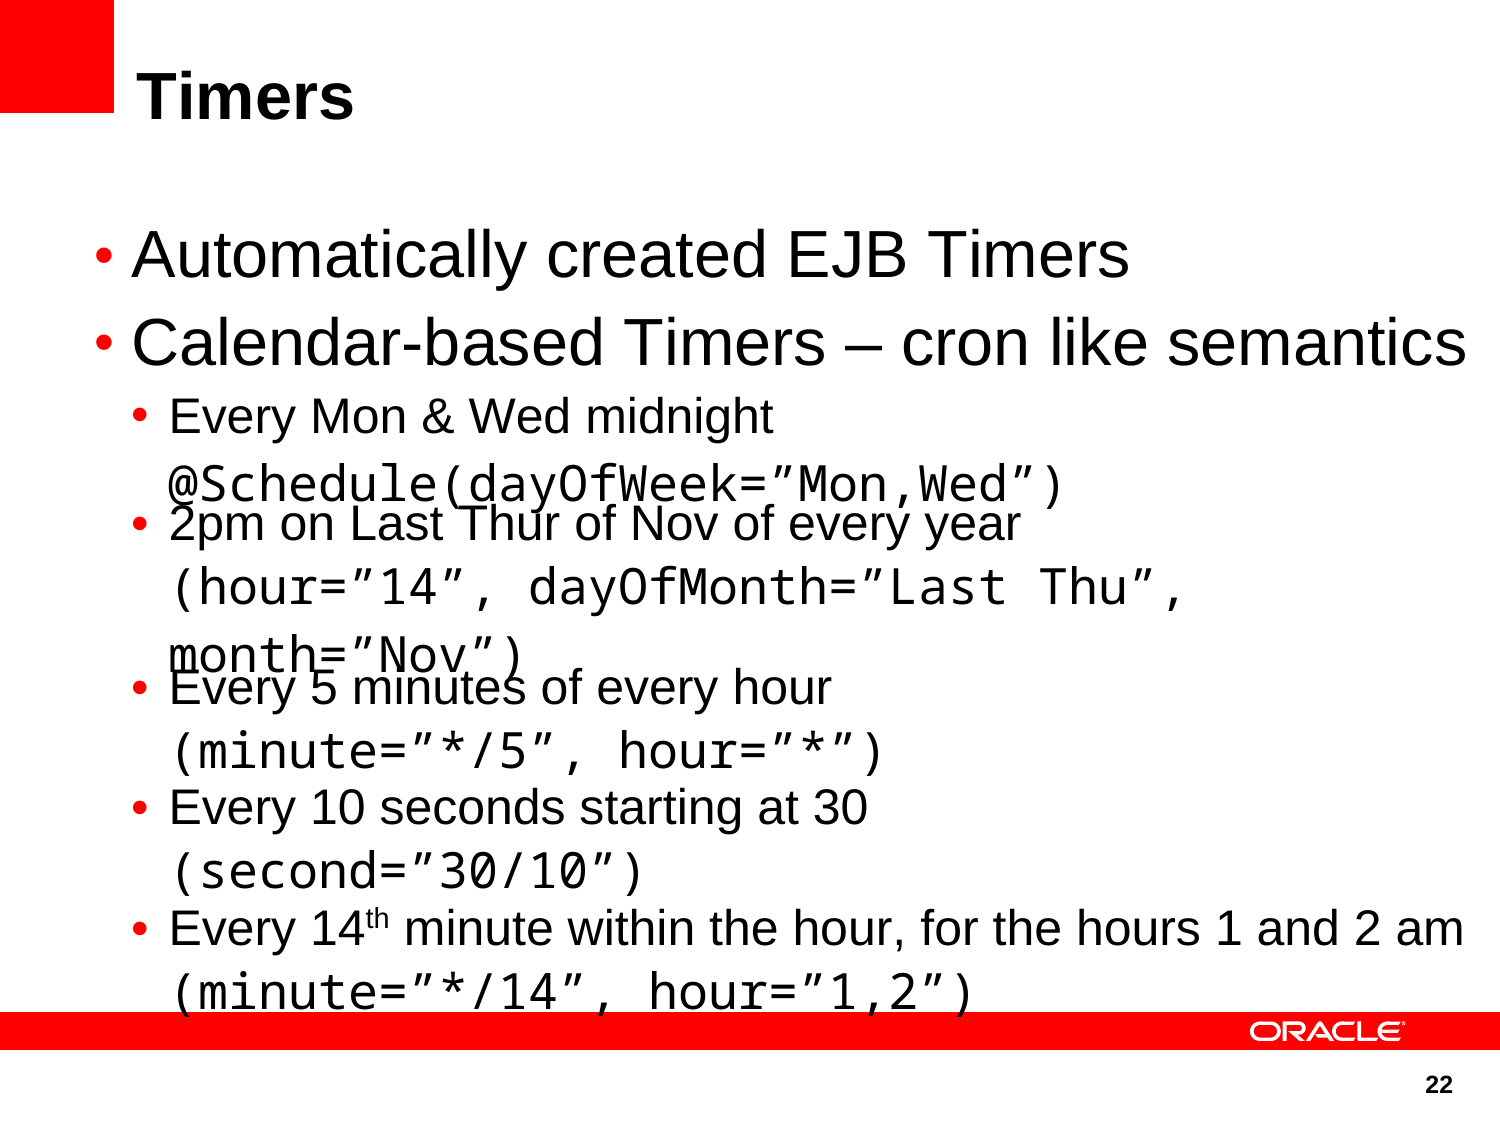

# Timers
Automatically created EJB Timers
Calendar-based Timers – cron like semantics
Every Mon & Wed midnight @Schedule(dayOfWeek=”Mon,Wed”)
2pm on Last Thur of Nov of every year
(hour=”14”, dayOfMonth=”Last Thu”, month=”Nov”)
Every 5 minutes of every hour
(minute=”*/5”, hour=”*”)
Every 10 seconds starting at 30
(second=”30/10”)
Every 14th minute within the hour, for the hours 1 and 2 am
(minute=”*/14”, hour=”1,2”)